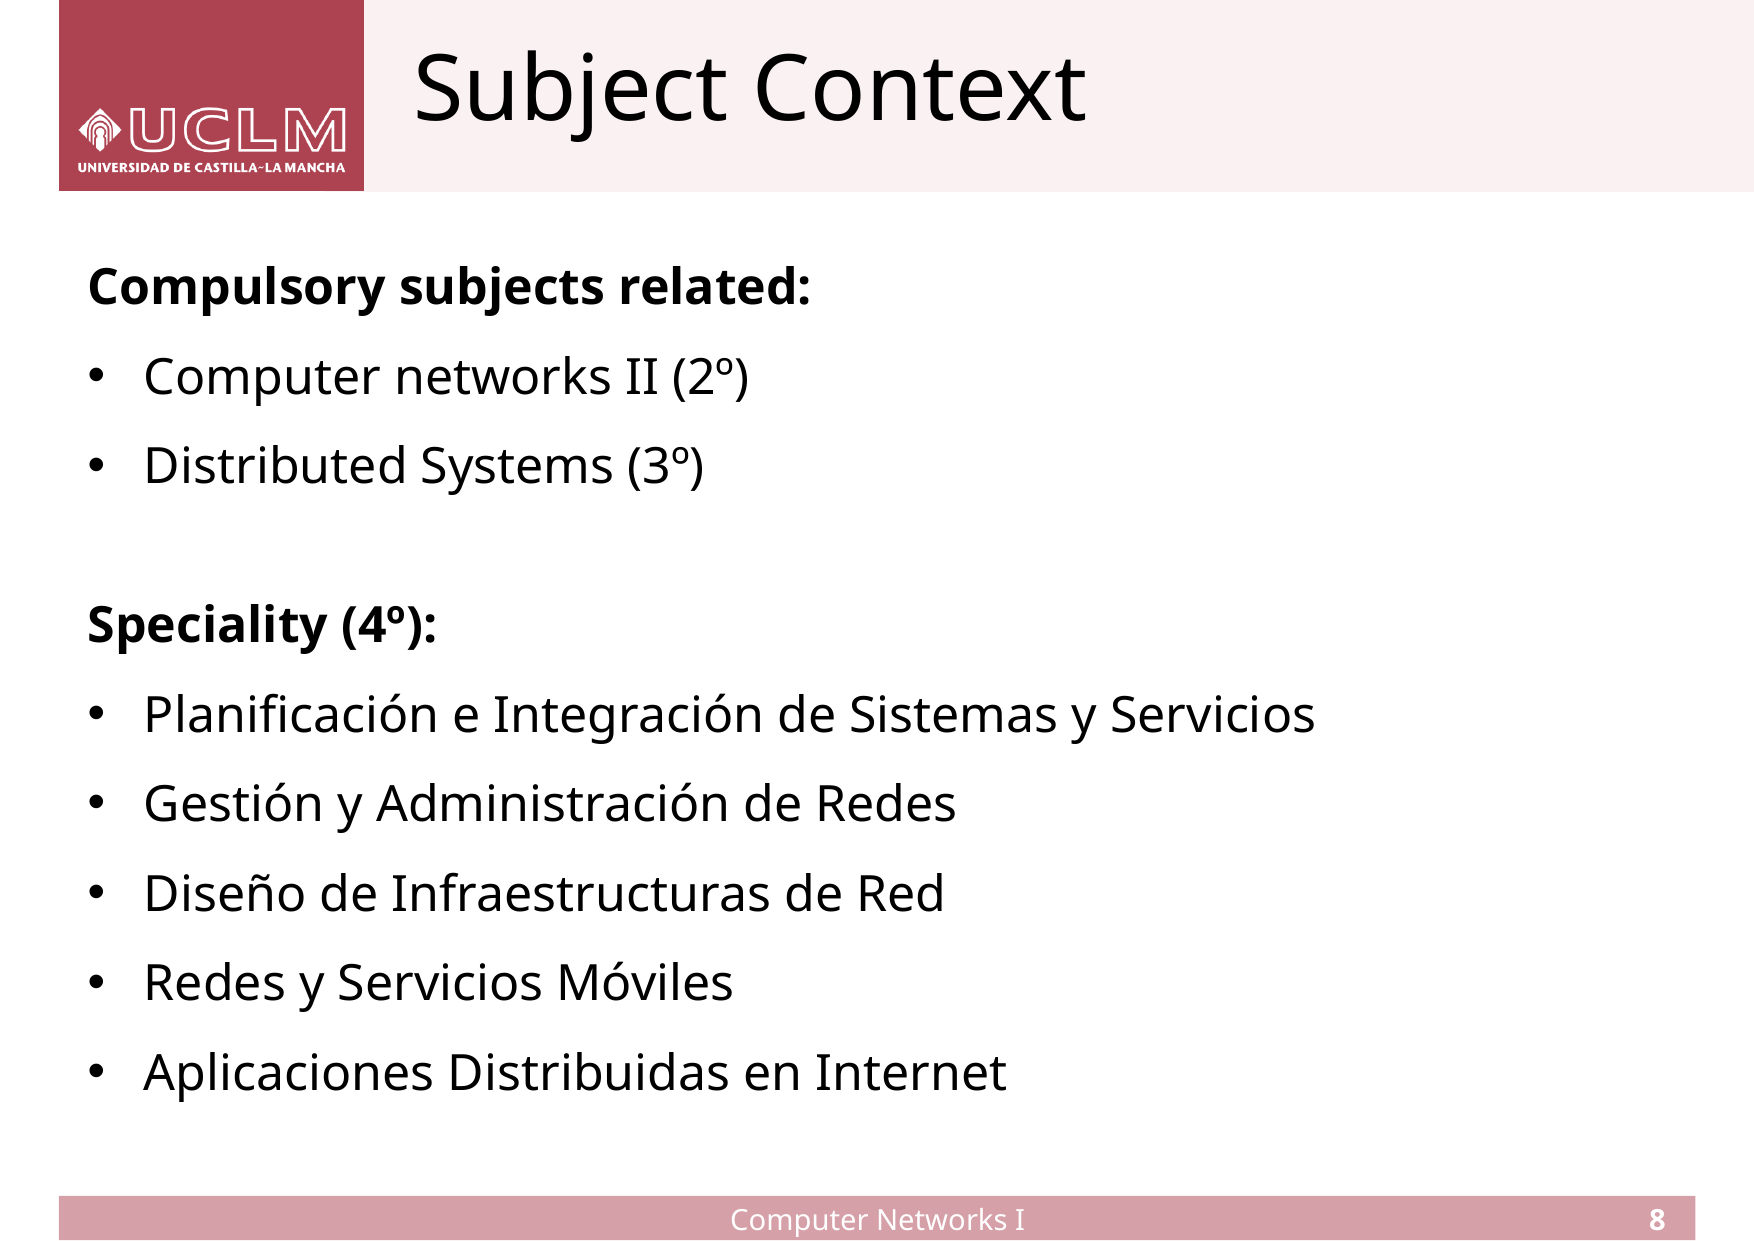

# Subject Context
Compulsory subjects related:
Computer networks II (2º)
Distributed Systems (3º)
Speciality (4º):
Planificación e Integración de Sistemas y Servicios
Gestión y Administración de Redes
Diseño de Infraestructuras de Red
Redes y Servicios Móviles
Aplicaciones Distribuidas en Internet
Computer Networks I